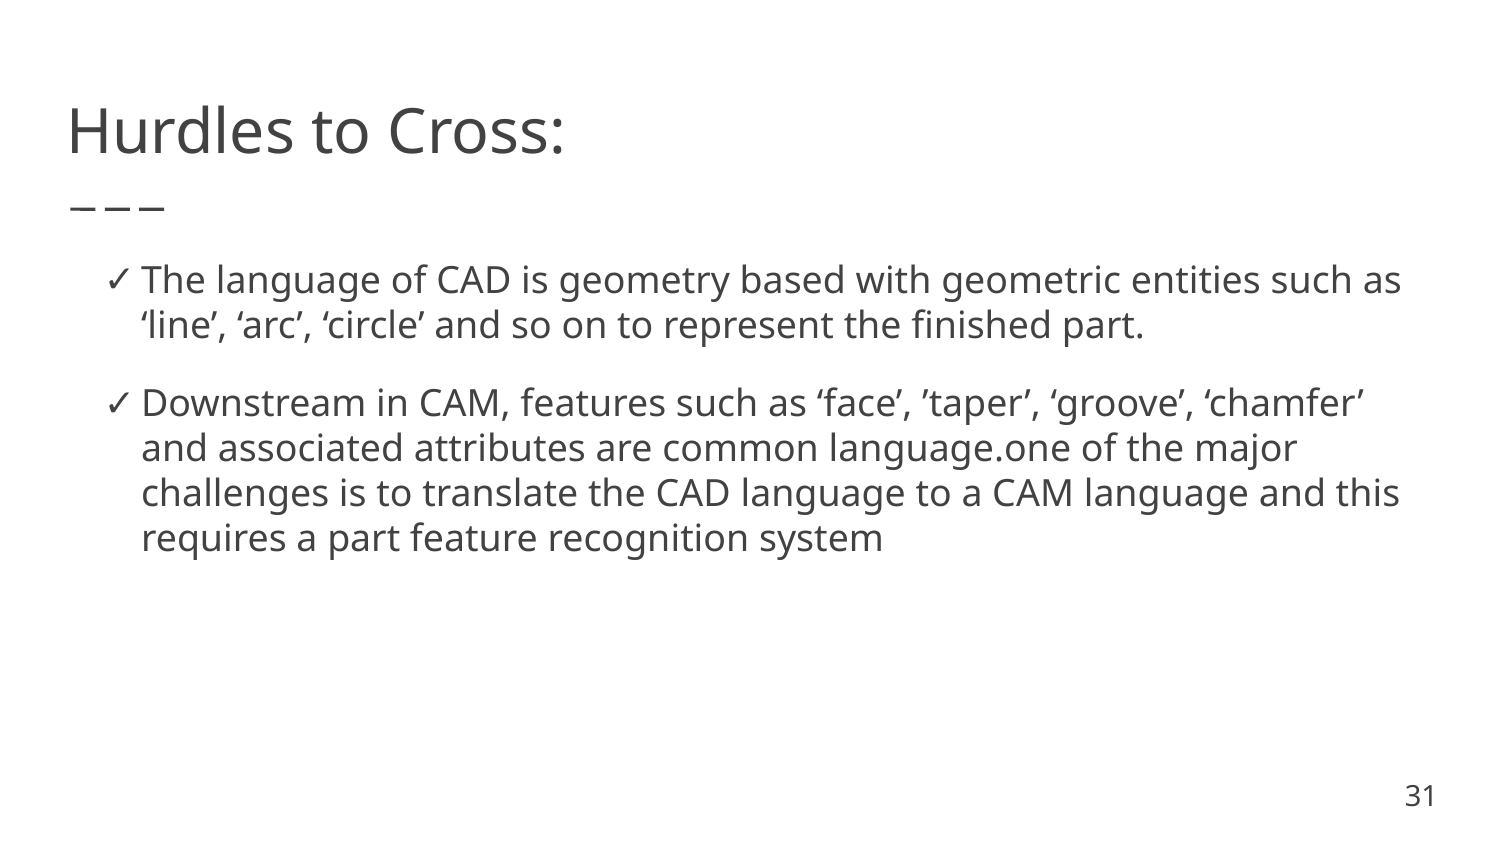

# Hurdles to Cross:
The language of CAD is geometry based with geometric entities such as ‘line’, ‘arc’, ‘circle’ and so on to represent the finished part.
Downstream in CAM, features such as ‘face’, ’taper’, ‘groove’, ‘chamfer’ and associated attributes are common language.one of the major challenges is to translate the CAD language to a CAM language and this requires a part feature recognition system